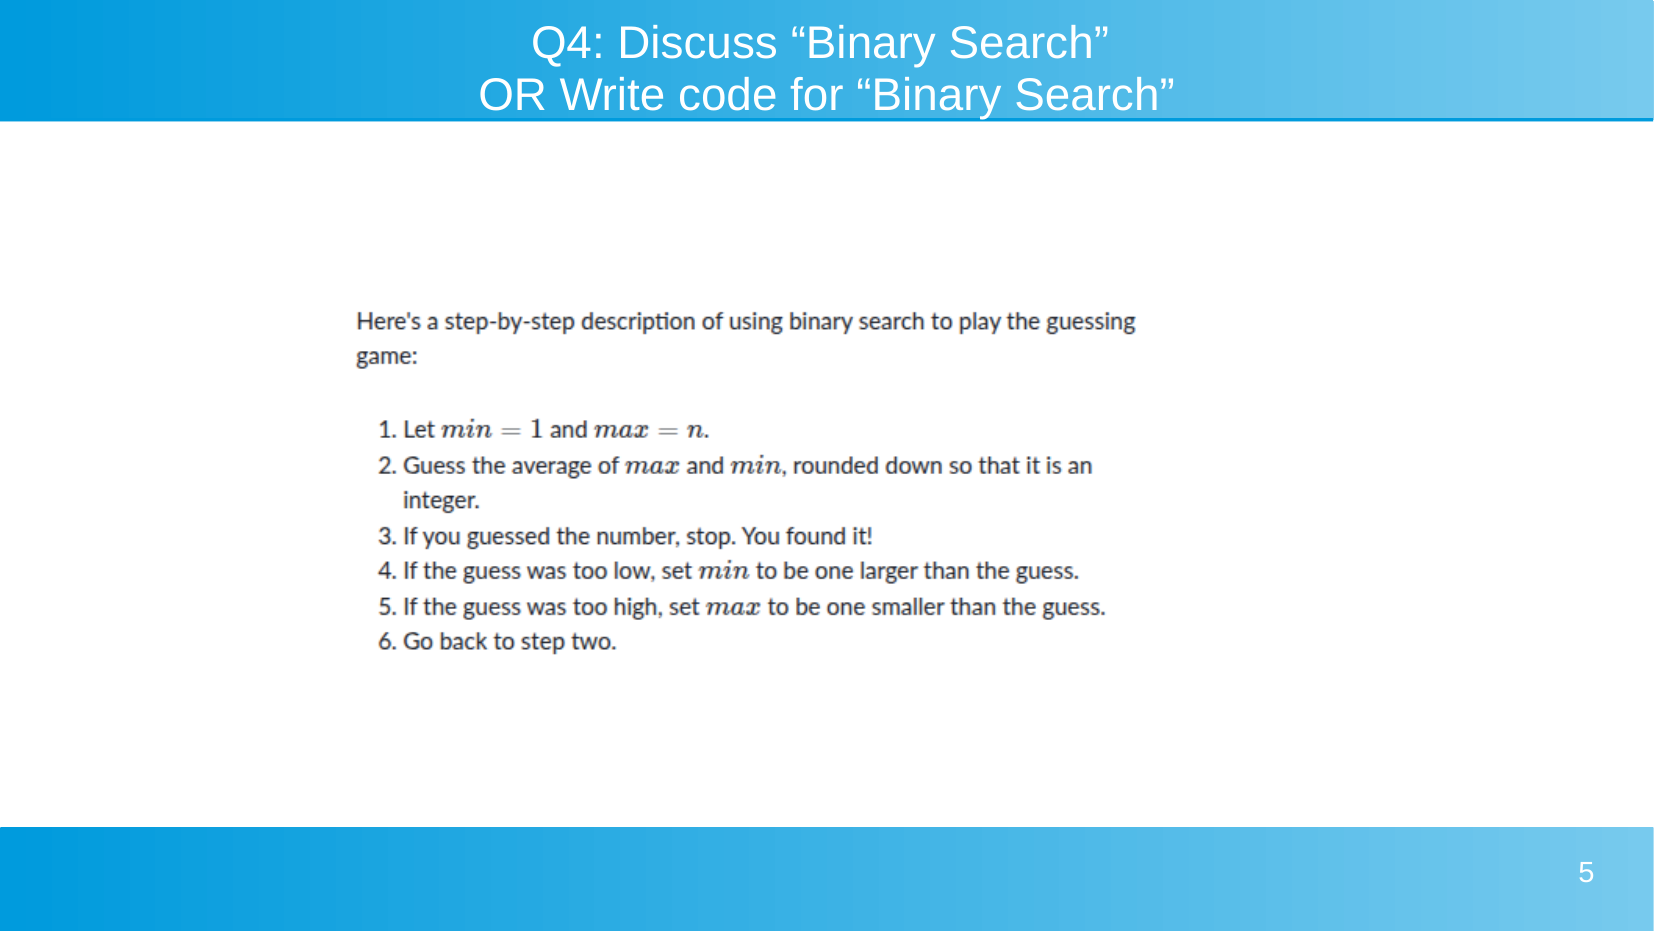

# Q4: Discuss “Binary Search” OR Write code for “Binary Search”
5